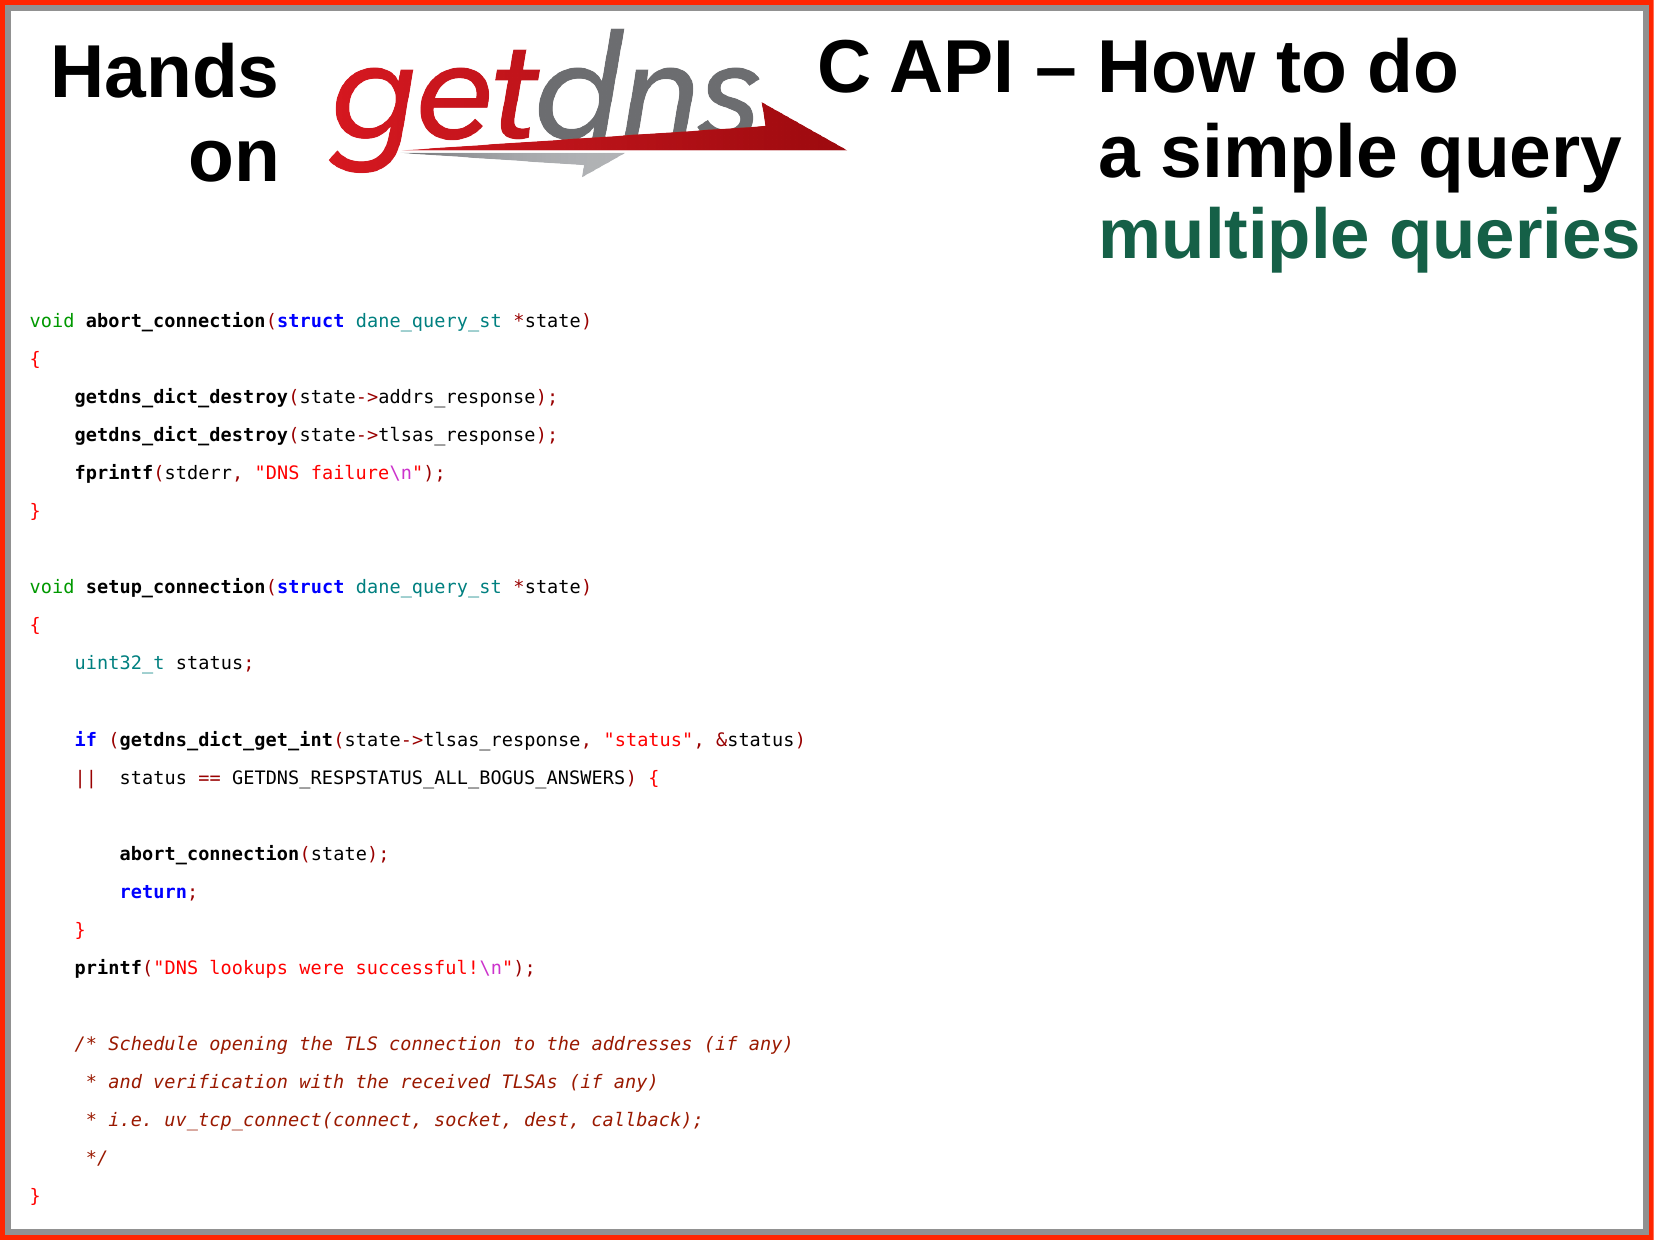

Hands on
C API – How to do
	 a simple query
multiple queries
# void abort_connection(struct dane_query_st *state)
{
 getdns_dict_destroy(state->addrs_response);
 getdns_dict_destroy(state->tlsas_response);
 fprintf(stderr, "DNS failure\n");
}
void setup_connection(struct dane_query_st *state)
{
 uint32_t status;
 if (getdns_dict_get_int(state->tlsas_response, "status", &status)
 || status == GETDNS_RESPSTATUS_ALL_BOGUS_ANSWERS) {
 abort_connection(state);
 return;
 }
 printf("DNS lookups were successful!\n");
 /* Schedule opening the TLS connection to the addresses (if any)
 * and verification with the received TLSAs (if any)
 * i.e. uv_tcp_connect(connect, socket, dest, callback);
 */
}